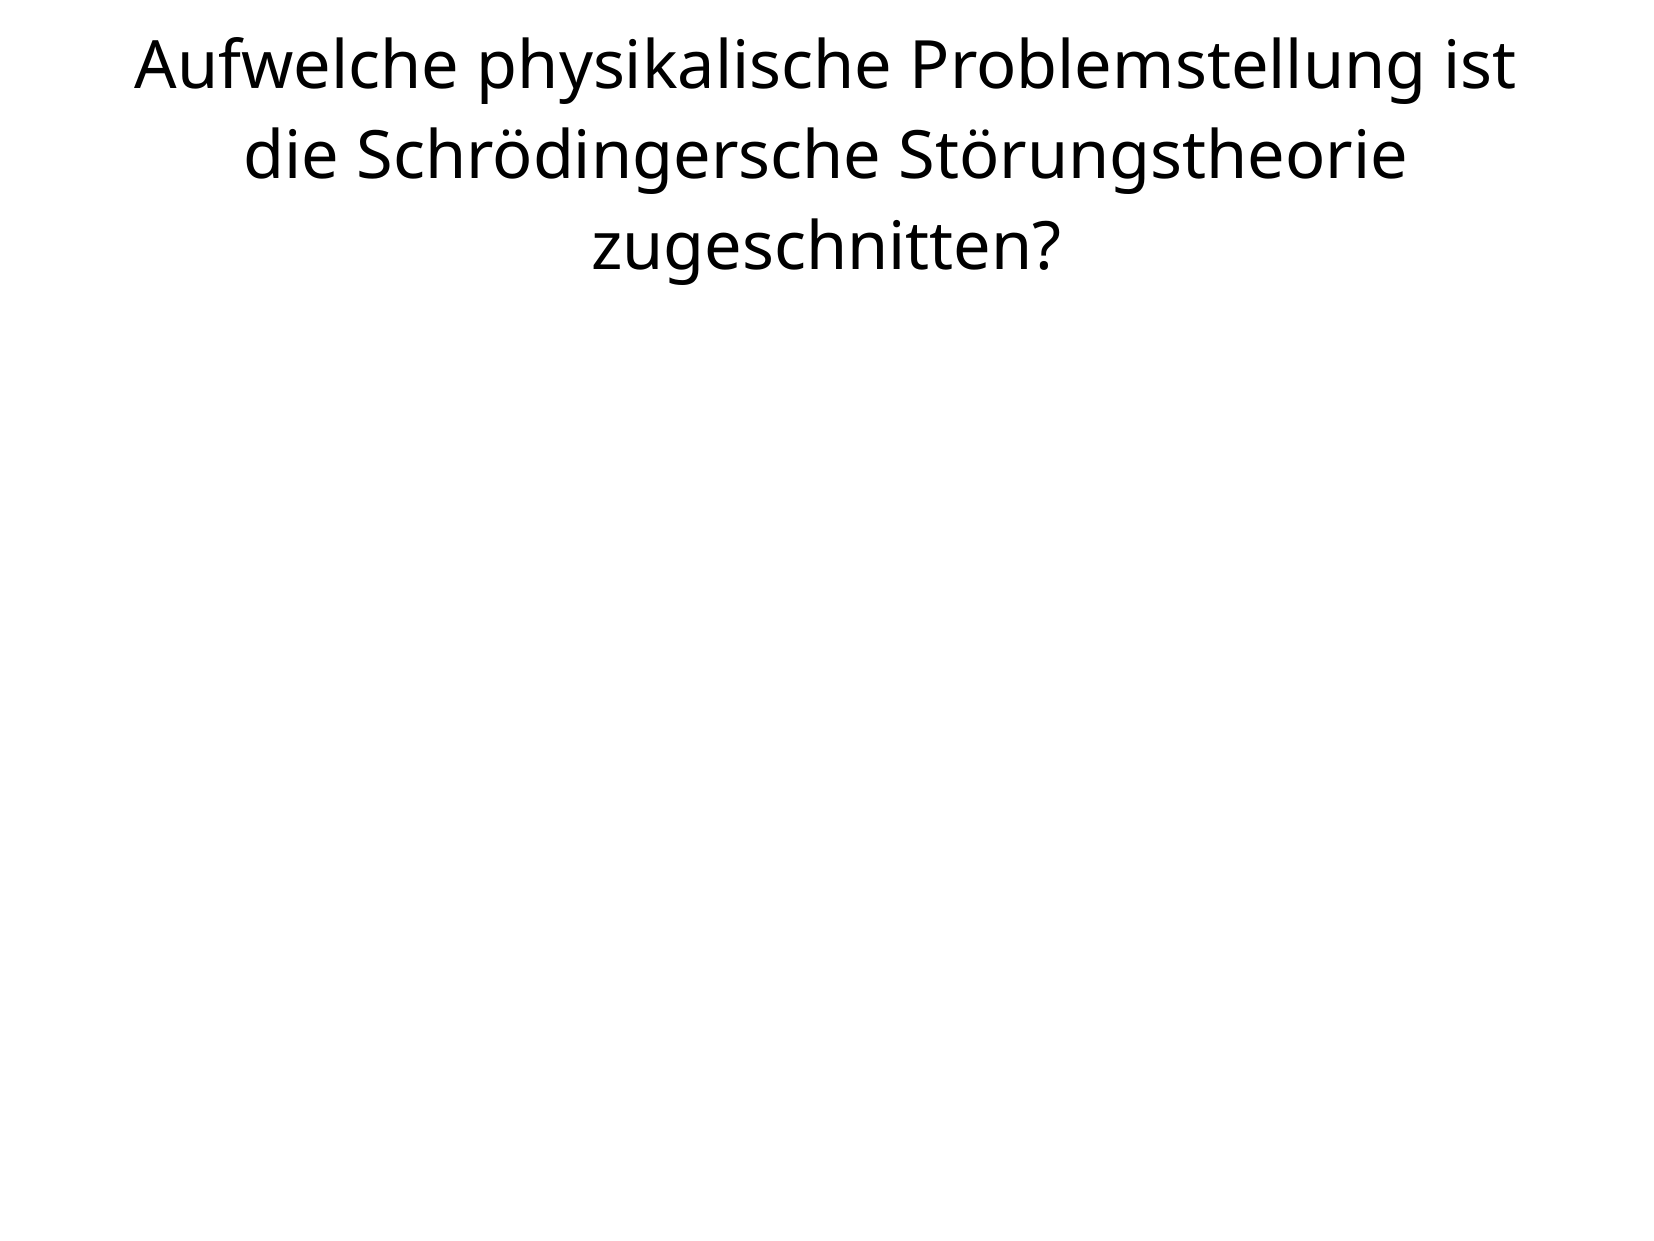

# Aufwelche physikalische Problemstellung ist die Schrödingersche Störungstheorie zugeschnitten?